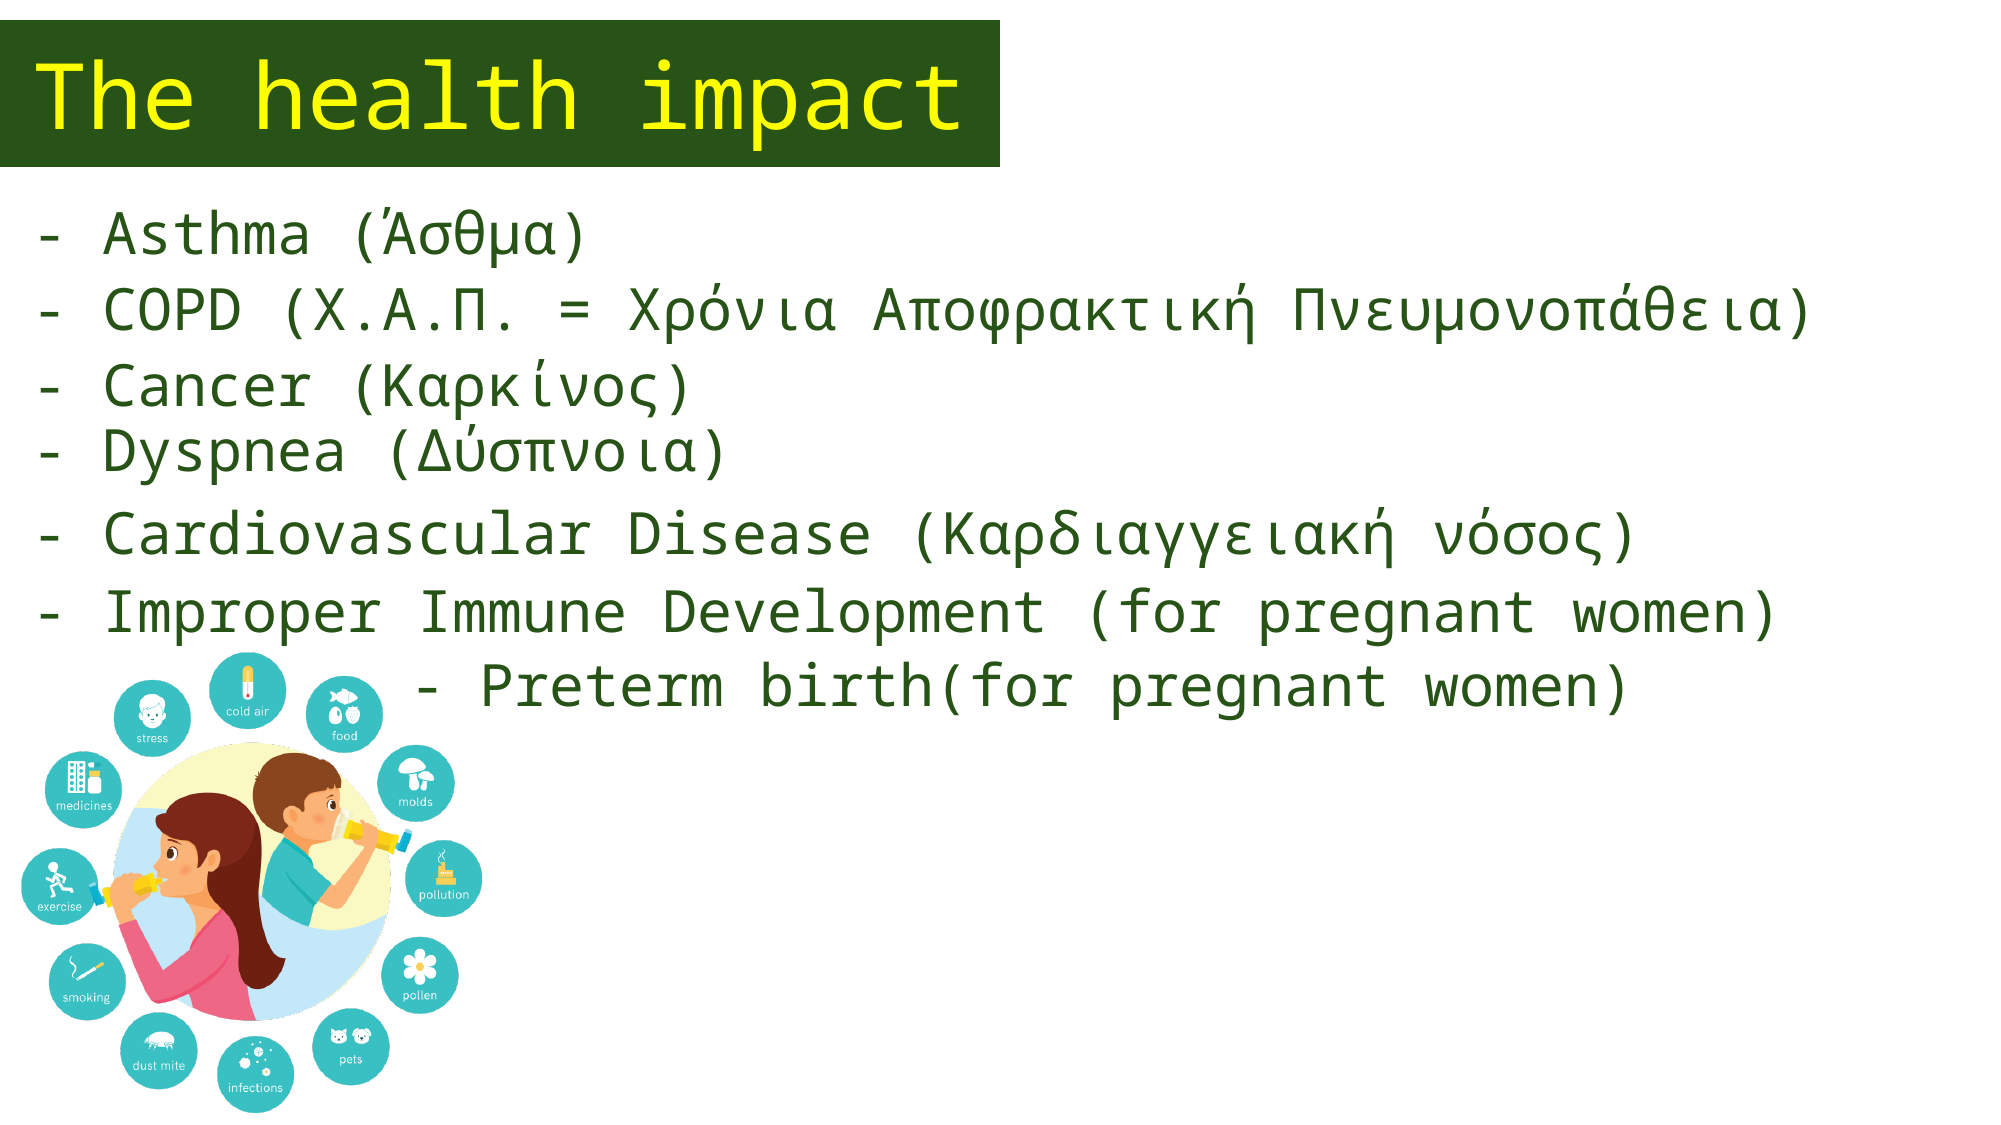

The health impact
- Asthma (Άσθμα)
- COPD (Χ.Α.Π. = Χρόνια Αποφρακτική Πνευμονοπάθεια)
- Cancer (Καρκίνος)
- Dyspnea (Δύσπνοια)
- Cardiovascular Disease (Καρδιαγγειακή νόσος)
- Improper Immune Development (for pregnant women)
- Preterm birth(for pregnant women)